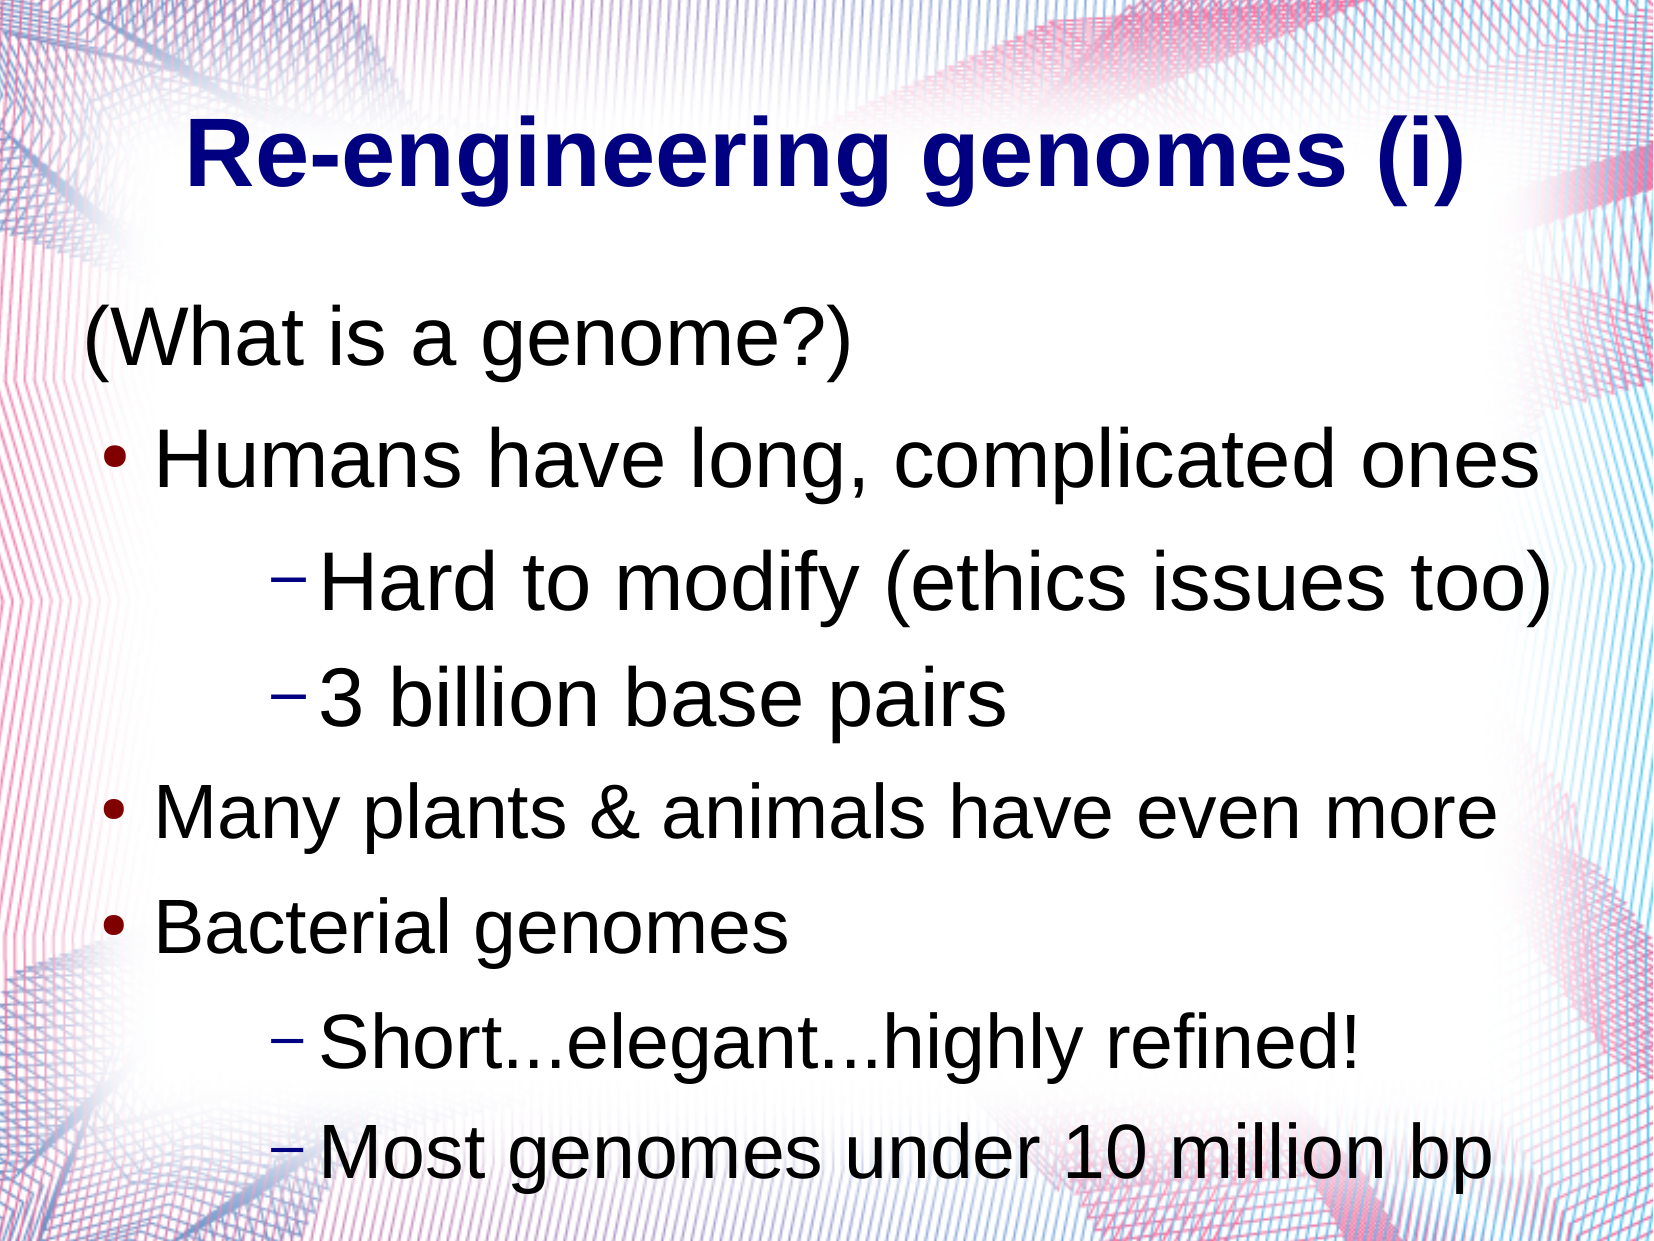

# Re-engineering genomes (i)
(What is a genome?)
Humans have long, complicated ones
Hard to modify (ethics issues too)
3 billion base pairs
Many plants & animals have even more
Bacterial genomes
Short...elegant...highly refined!
Most genomes under 10 million bp